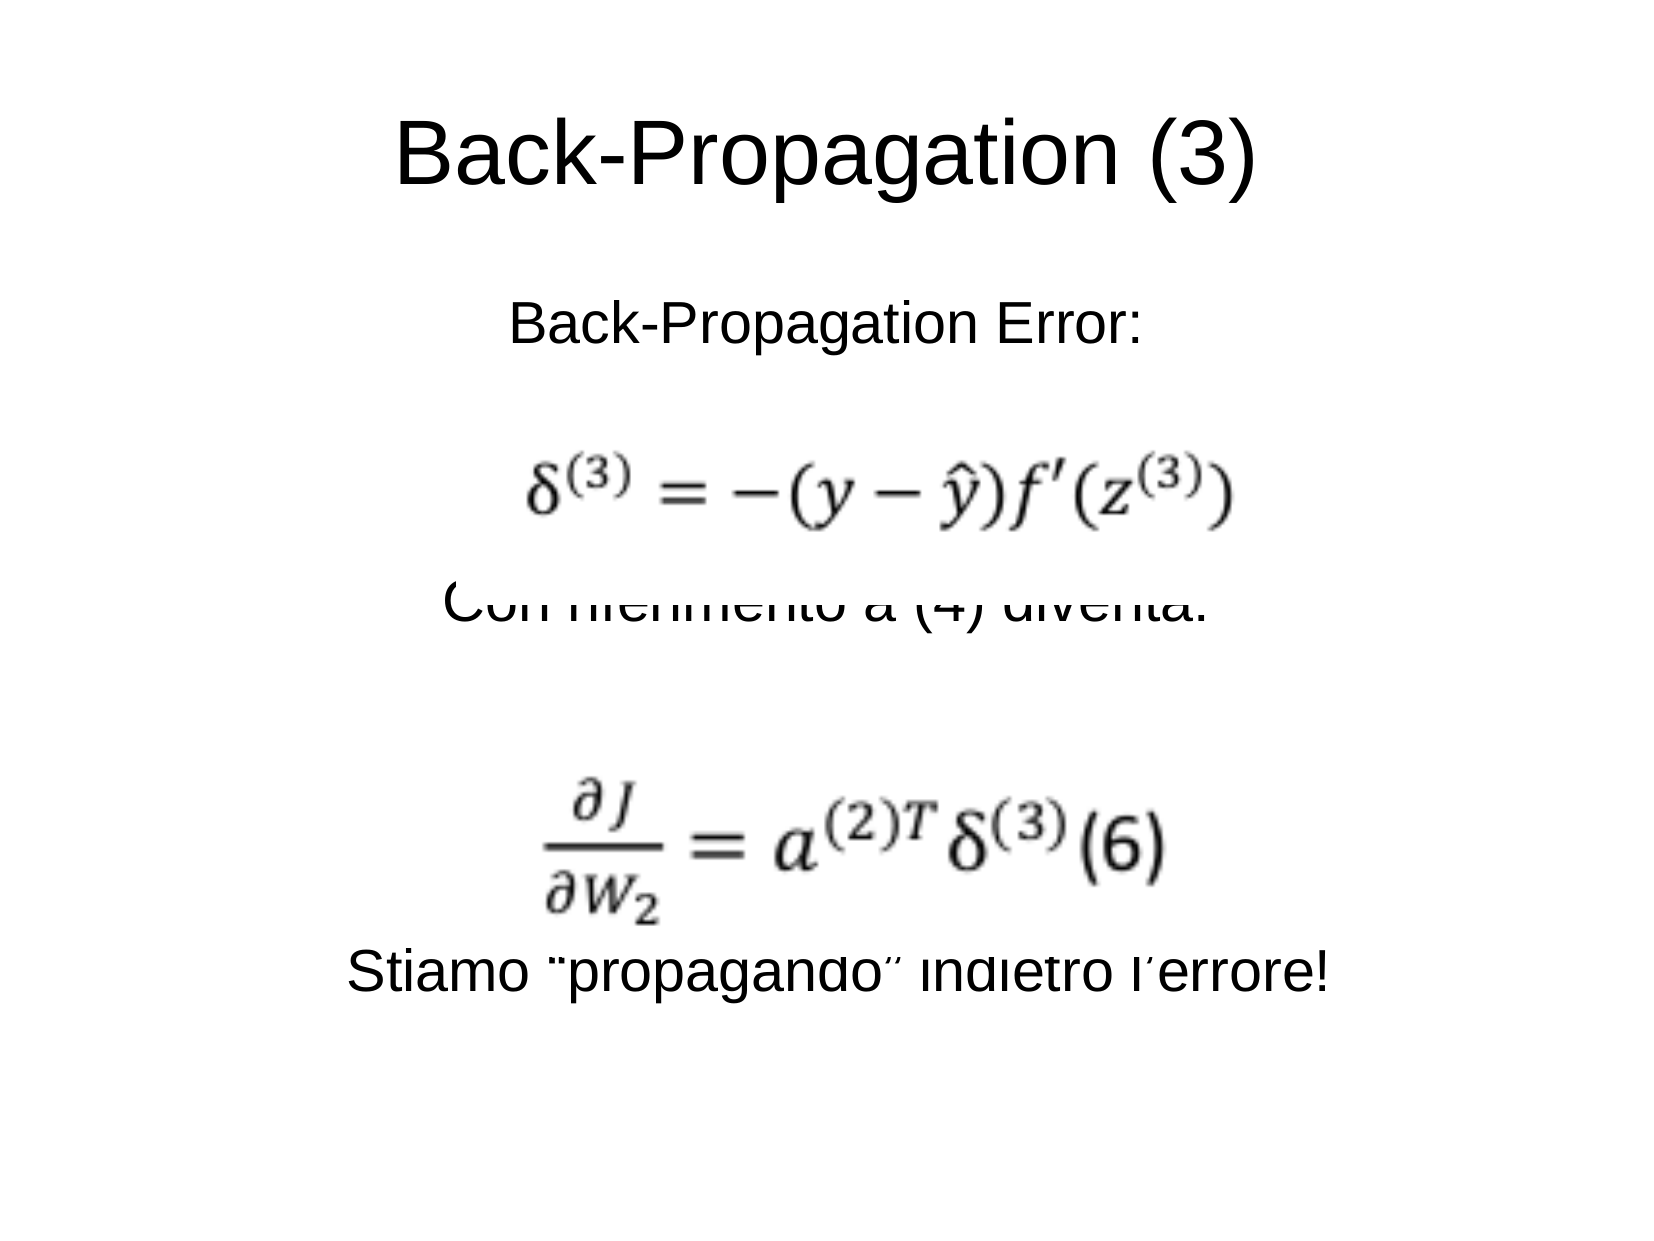

# Back-Propagation (3)
Back-Propagation Error:
Con riferimento a (4) diventa:
 Stiamo “propagando” indietro l’errore!